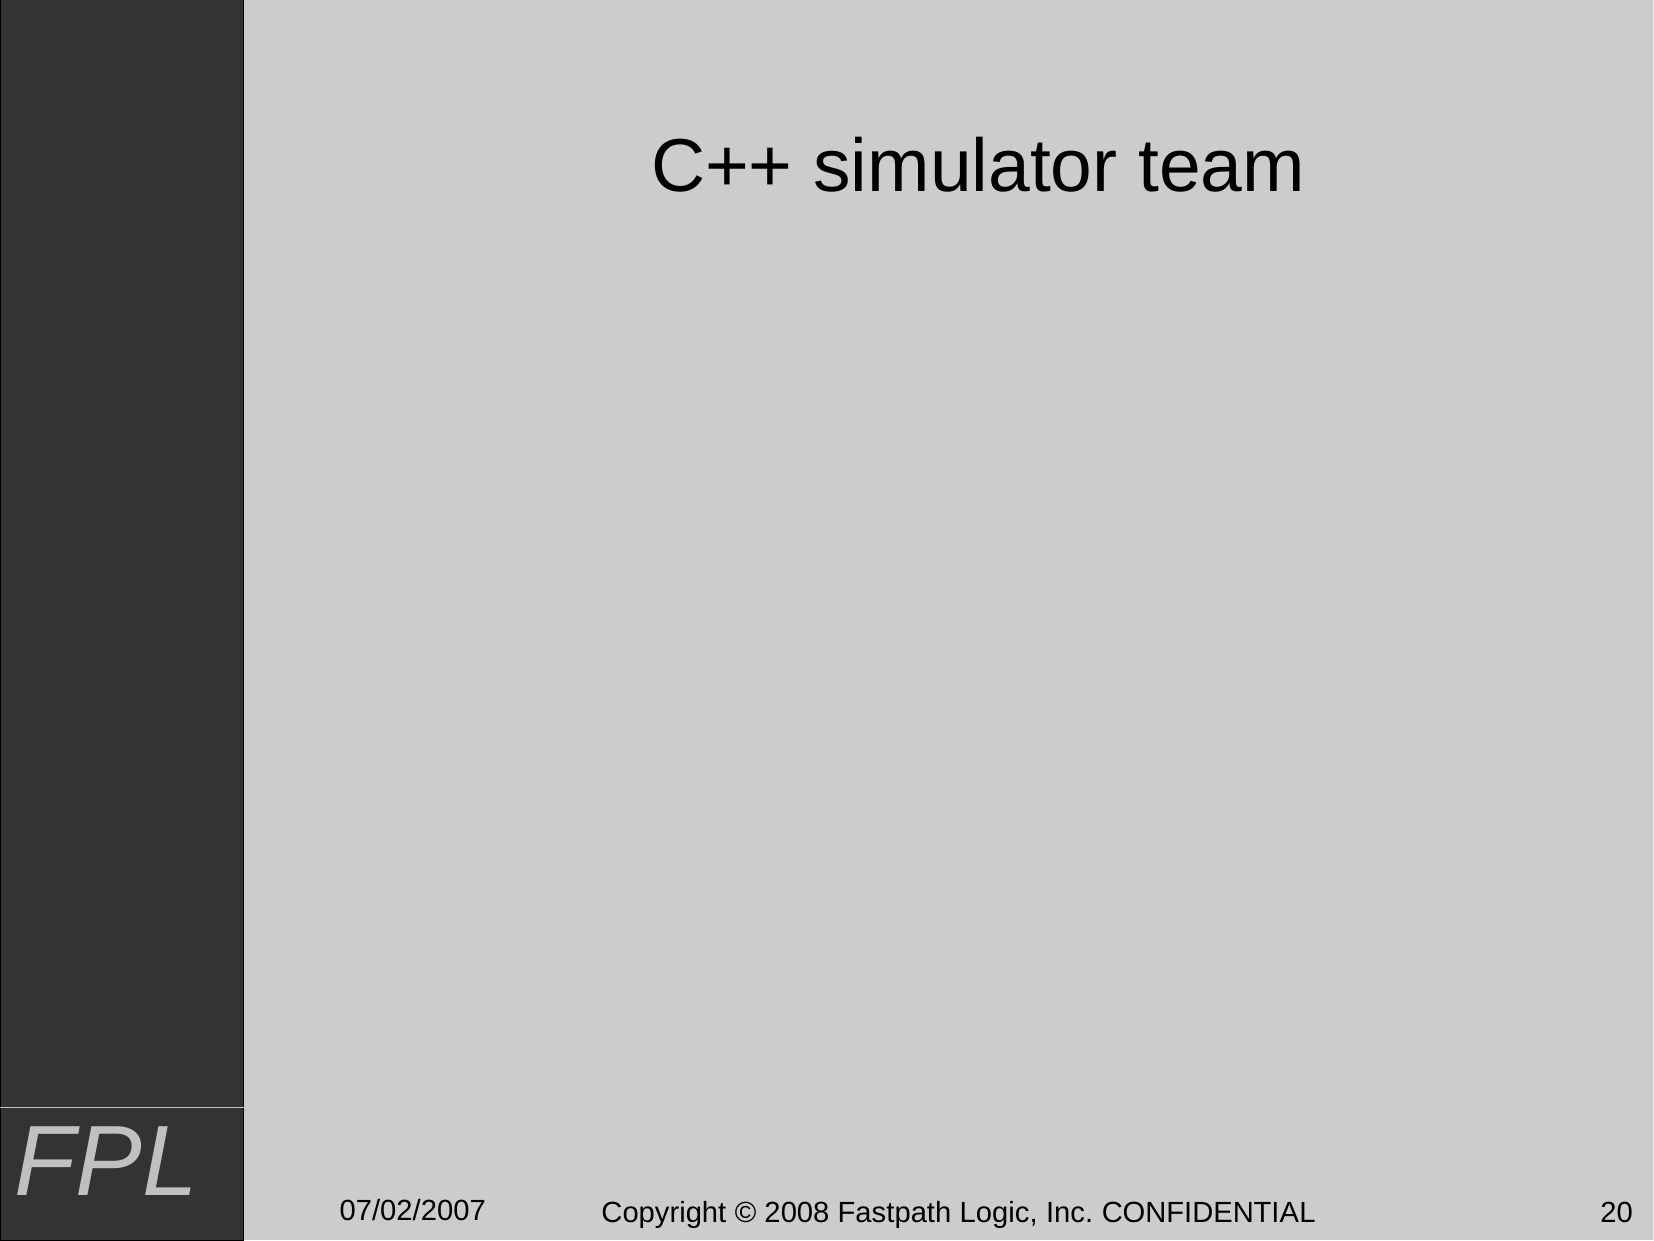

# C++ simulator team
07/02/2007
20
© 2007 FASTPATH LOGIC INC.